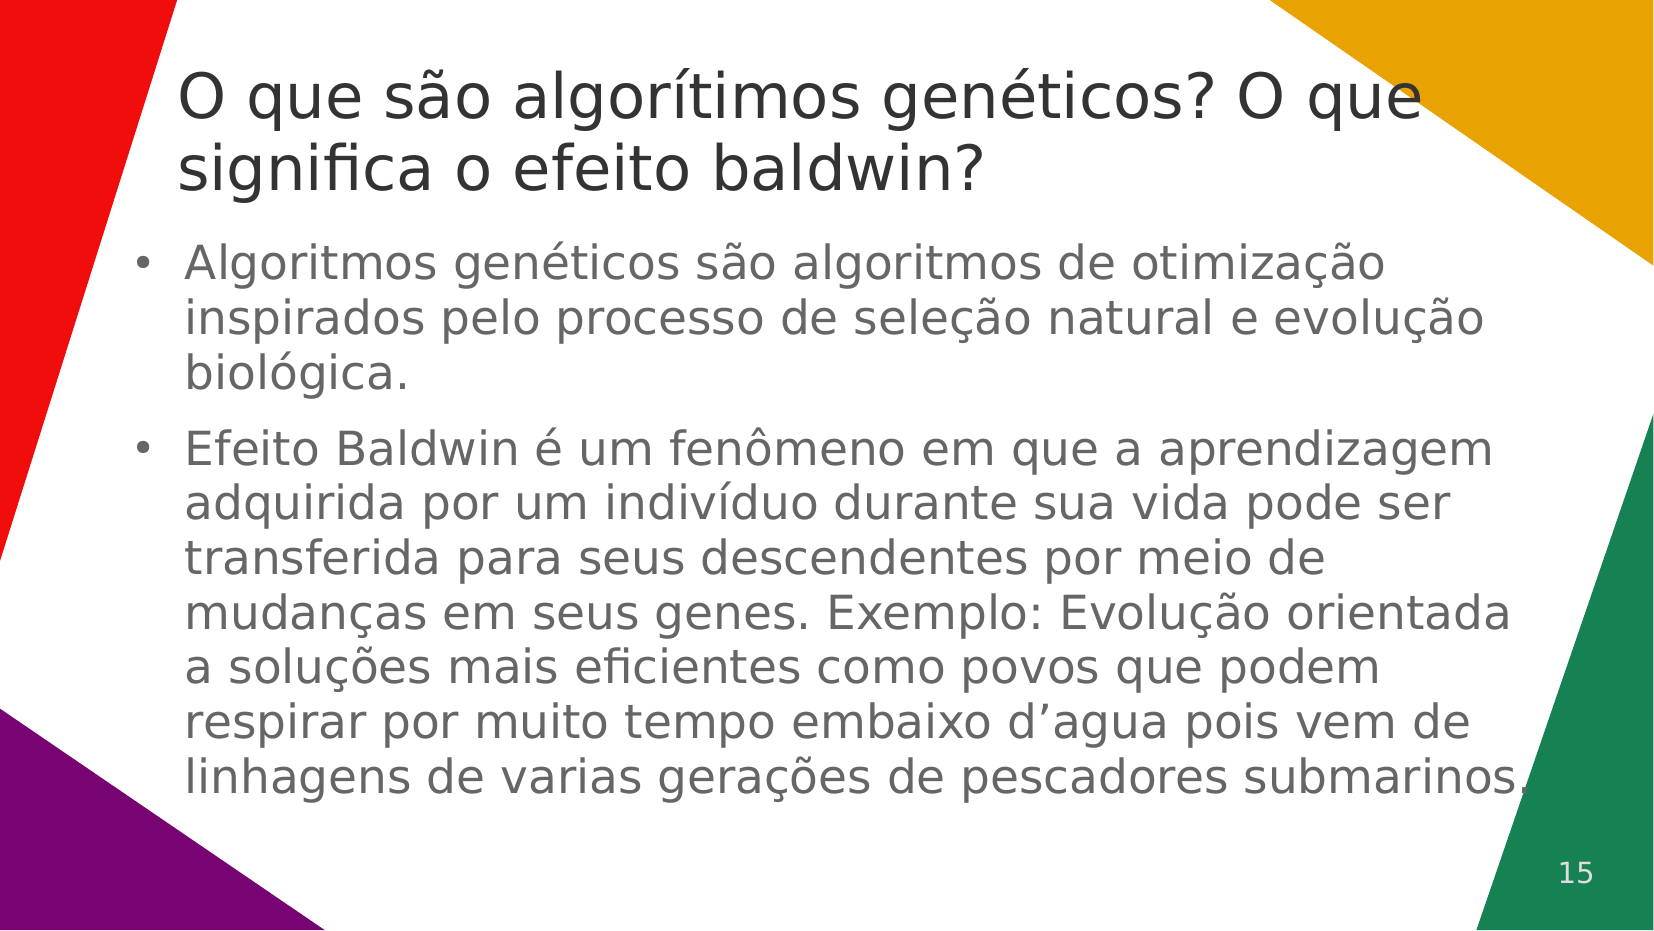

# O que são algorítimos genéticos? O que significa o efeito baldwin?
Algoritmos genéticos são algoritmos de otimização inspirados pelo processo de seleção natural e evolução biológica.
Efeito Baldwin é um fenômeno em que a aprendizagem adquirida por um indivíduo durante sua vida pode ser transferida para seus descendentes por meio de mudanças em seus genes. Exemplo: Evolução orientada a soluções mais eficientes como povos que podem respirar por muito tempo embaixo d’agua pois vem de linhagens de varias gerações de pescadores submarinos.
15